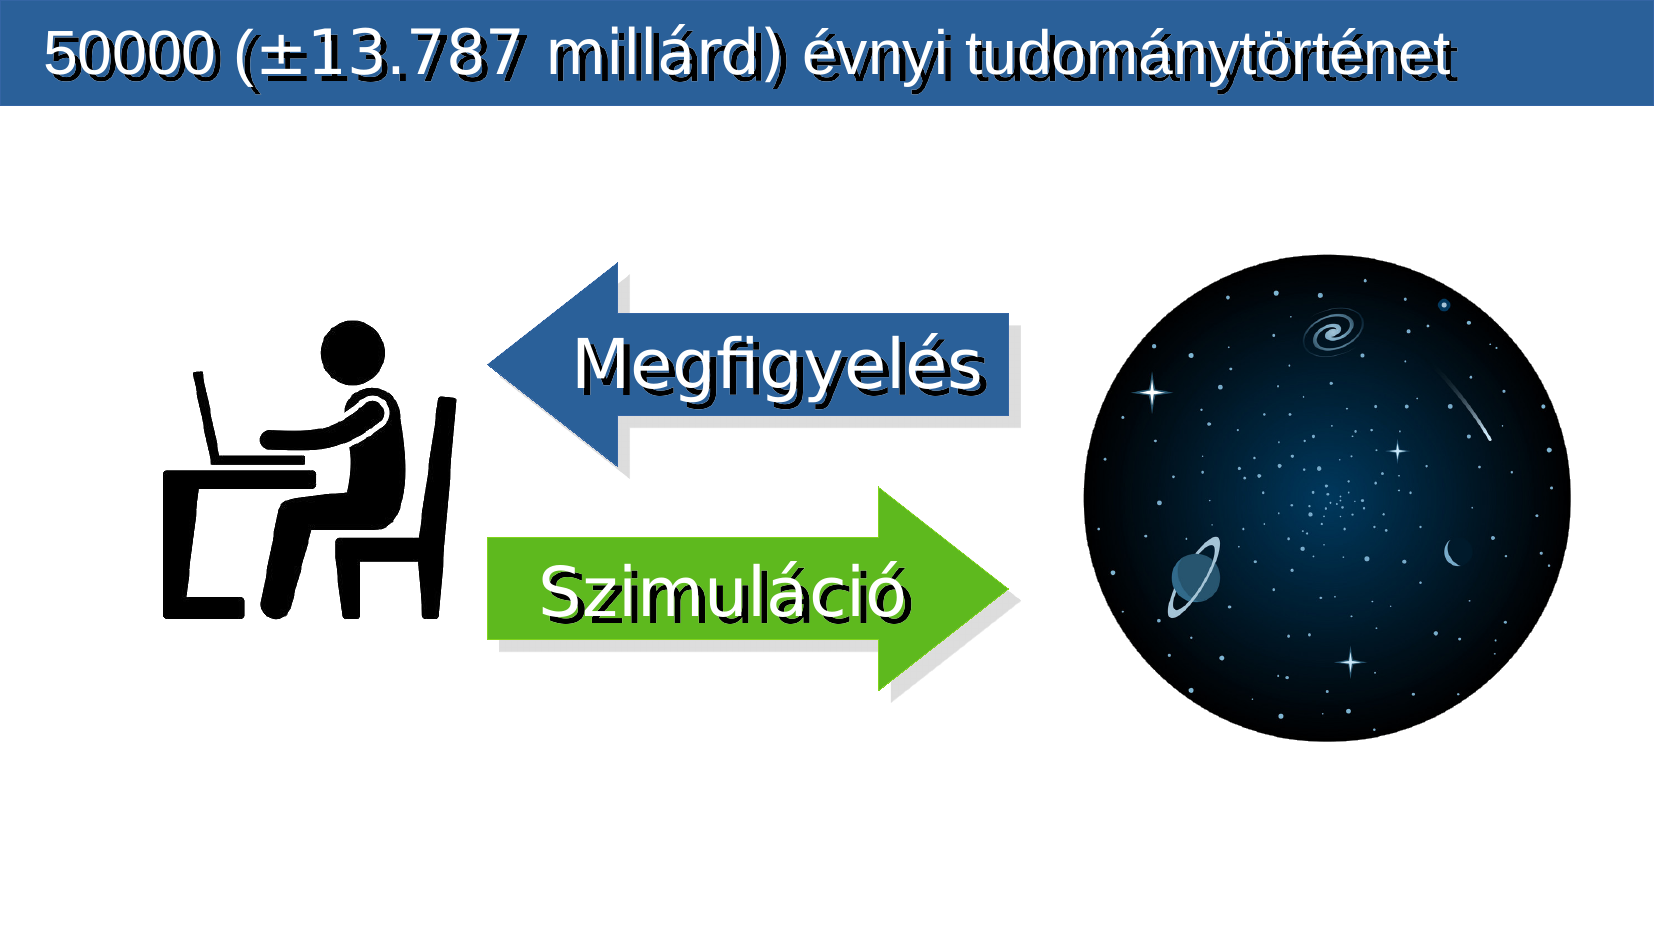

# 50000 (±13.787 millárd) évnyi tudománytörténet
Megfigyelés
Szimuláció